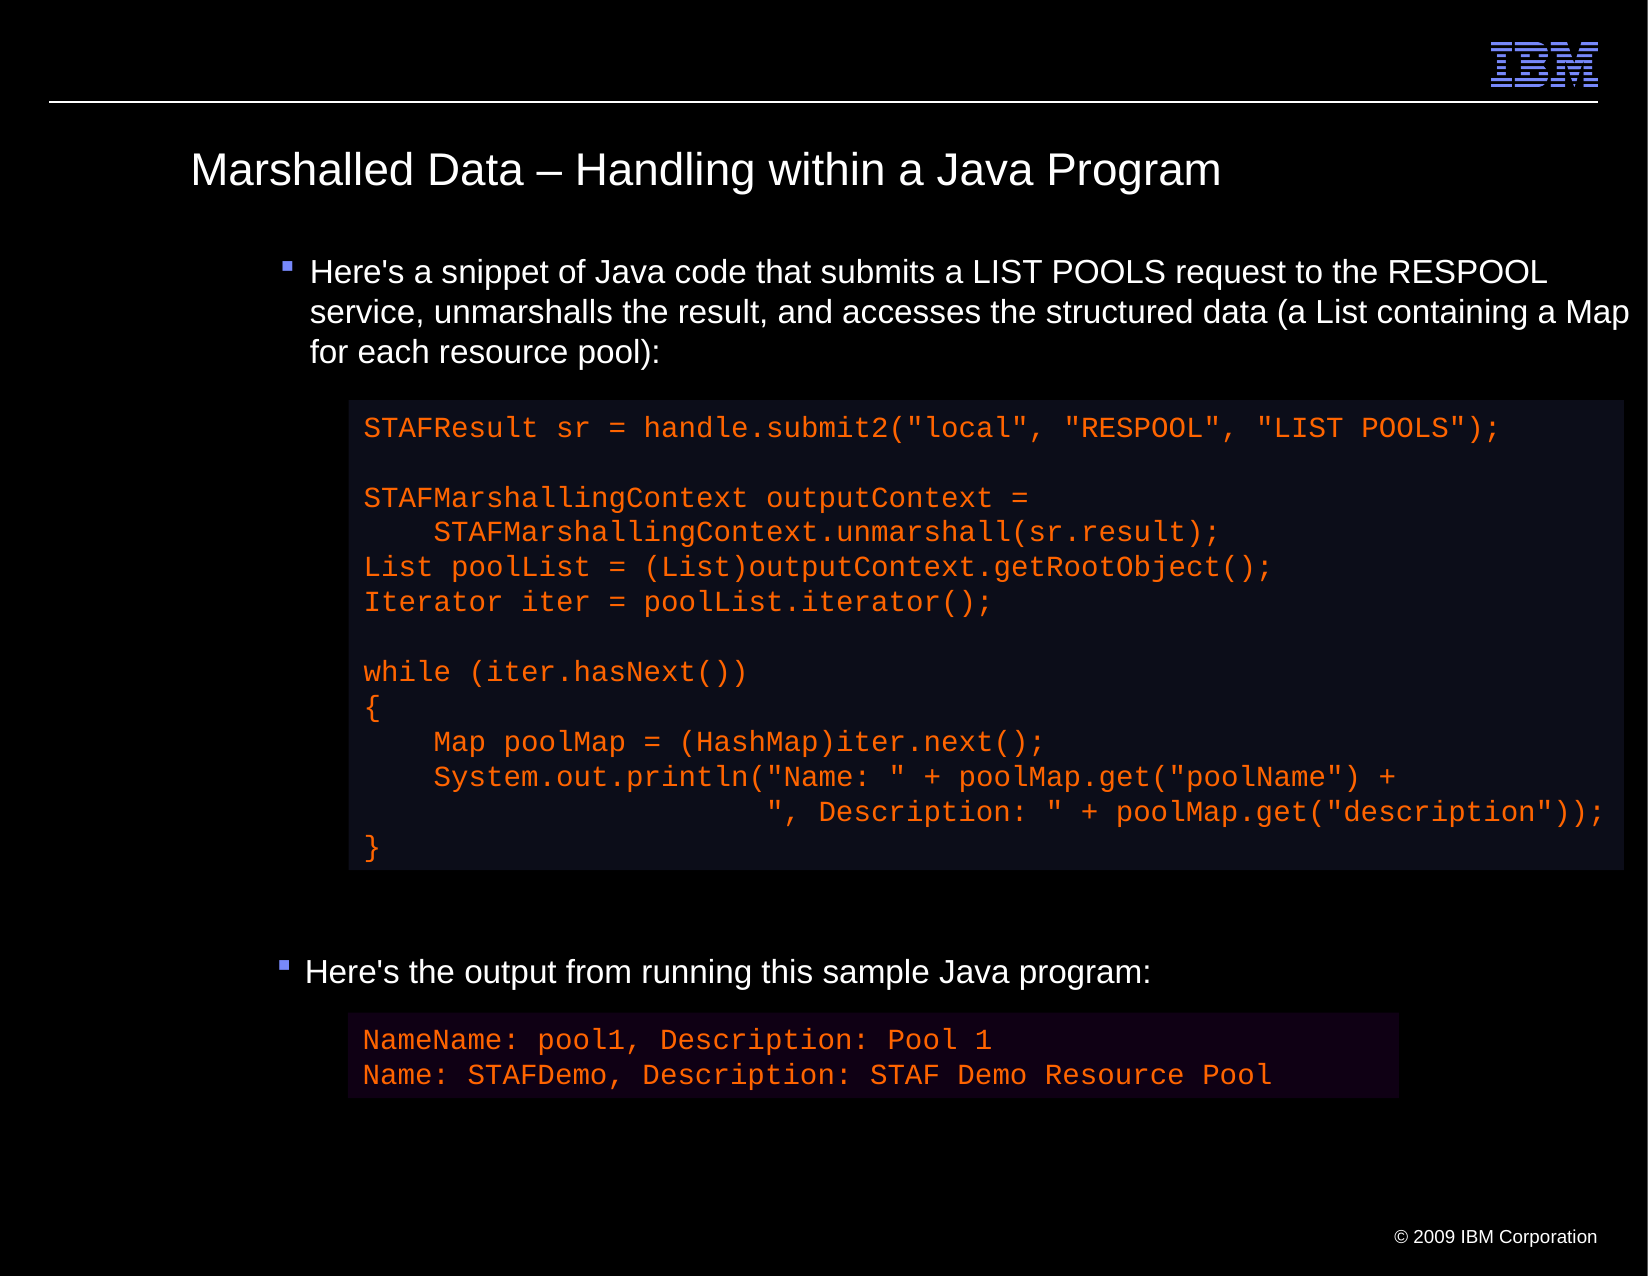

# Marshalled Data – Handling within a Java Program
Here's a snippet of Java code that submits a LIST POOLS request to the RESPOOL service, unmarshalls the result, and accesses the structured data (a List containing a Map for each resource pool):
STAFResult sr = handle.submit2("local", "RESPOOL", "LIST POOLS");
STAFMarshallingContext outputContext =
 STAFMarshallingContext.unmarshall(sr.result);
List poolList = (List)outputContext.getRootObject();
Iterator iter = poolList.iterator();
while (iter.hasNext())
{
 Map poolMap = (HashMap)iter.next();
 System.out.println("Name: " + poolMap.get("poolName") +
 ", Description: " + poolMap.get("description"));
}
 Here's the output from running this sample Java program:
NameName: pool1, Description: Pool 1
Name: STAFDemo, Description: STAF Demo Resource Pool